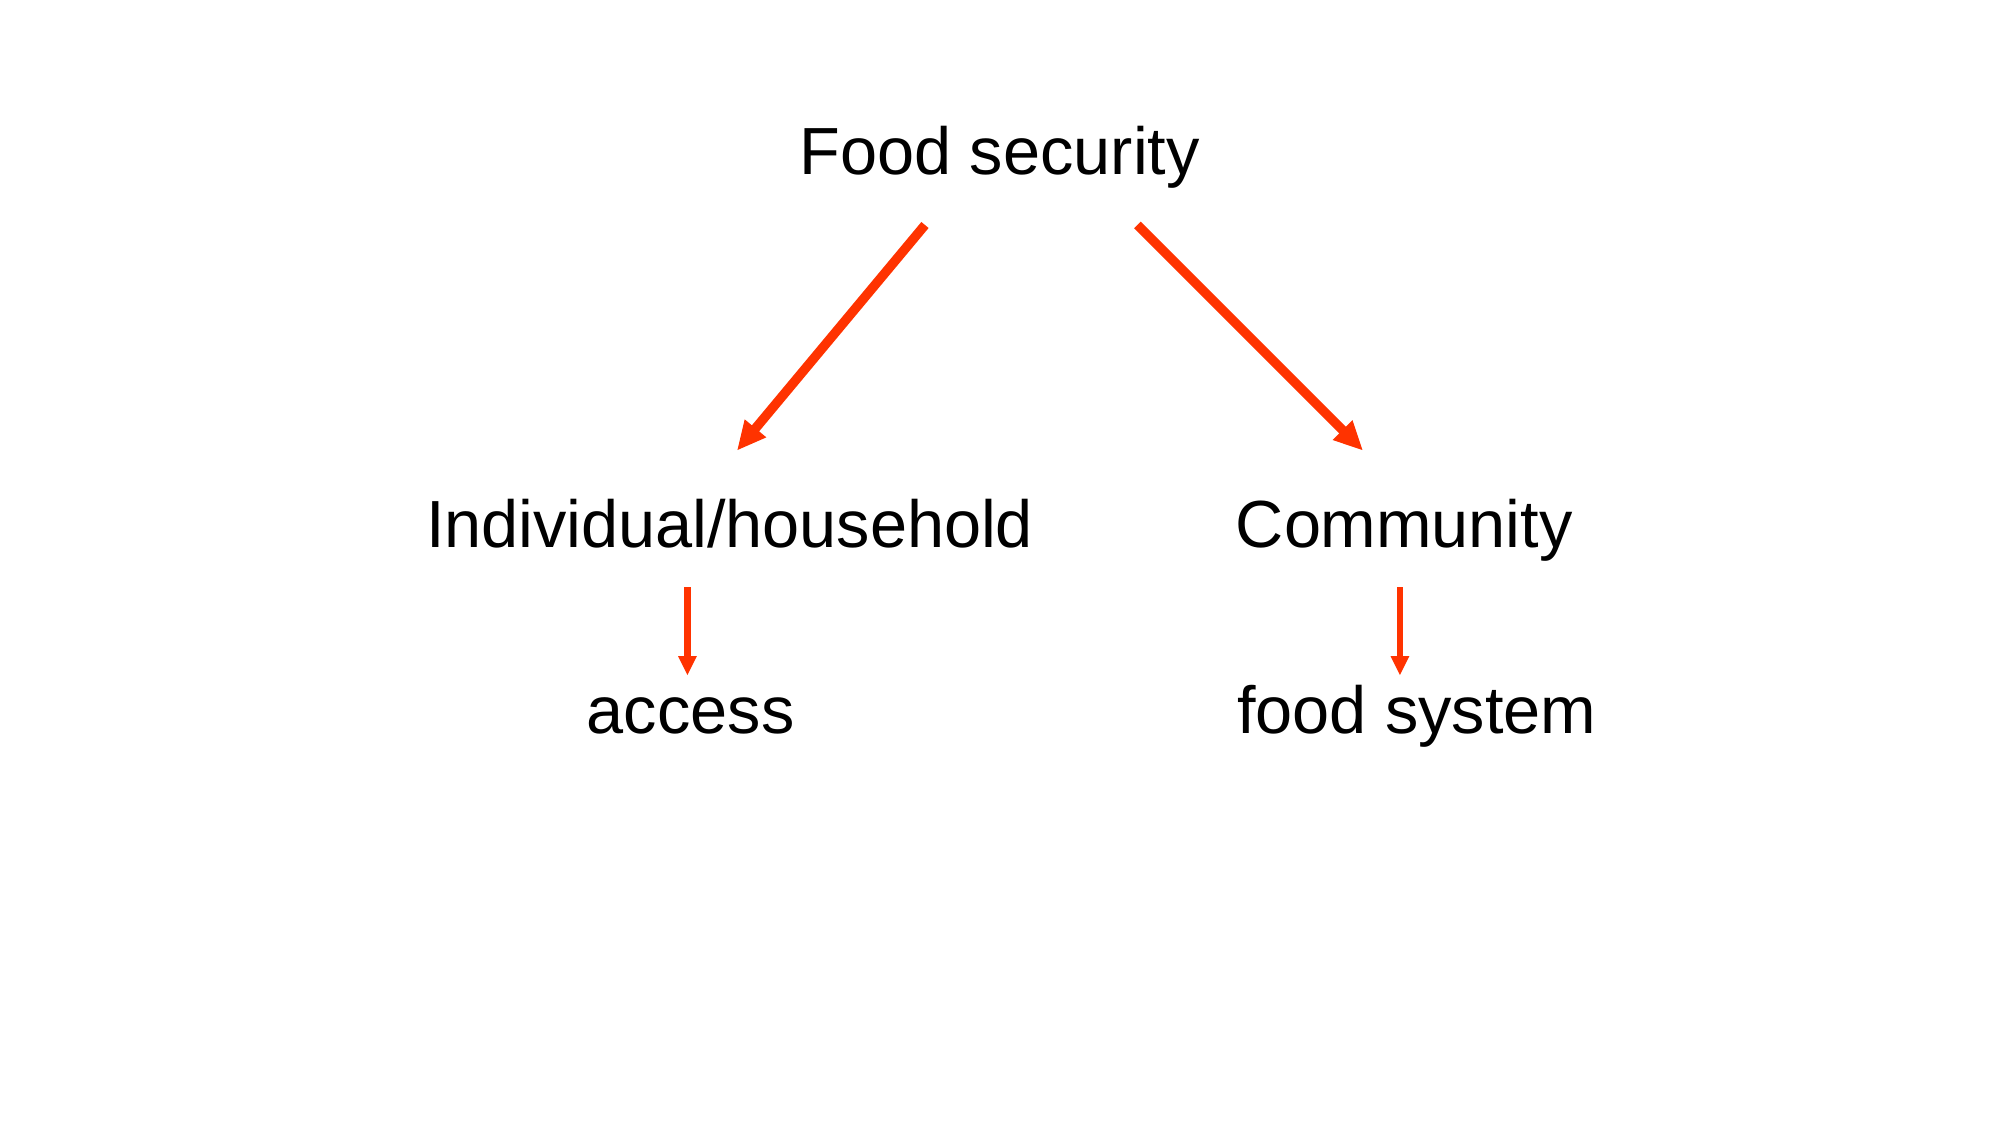

# Food security
Individual/household Community
 access food system